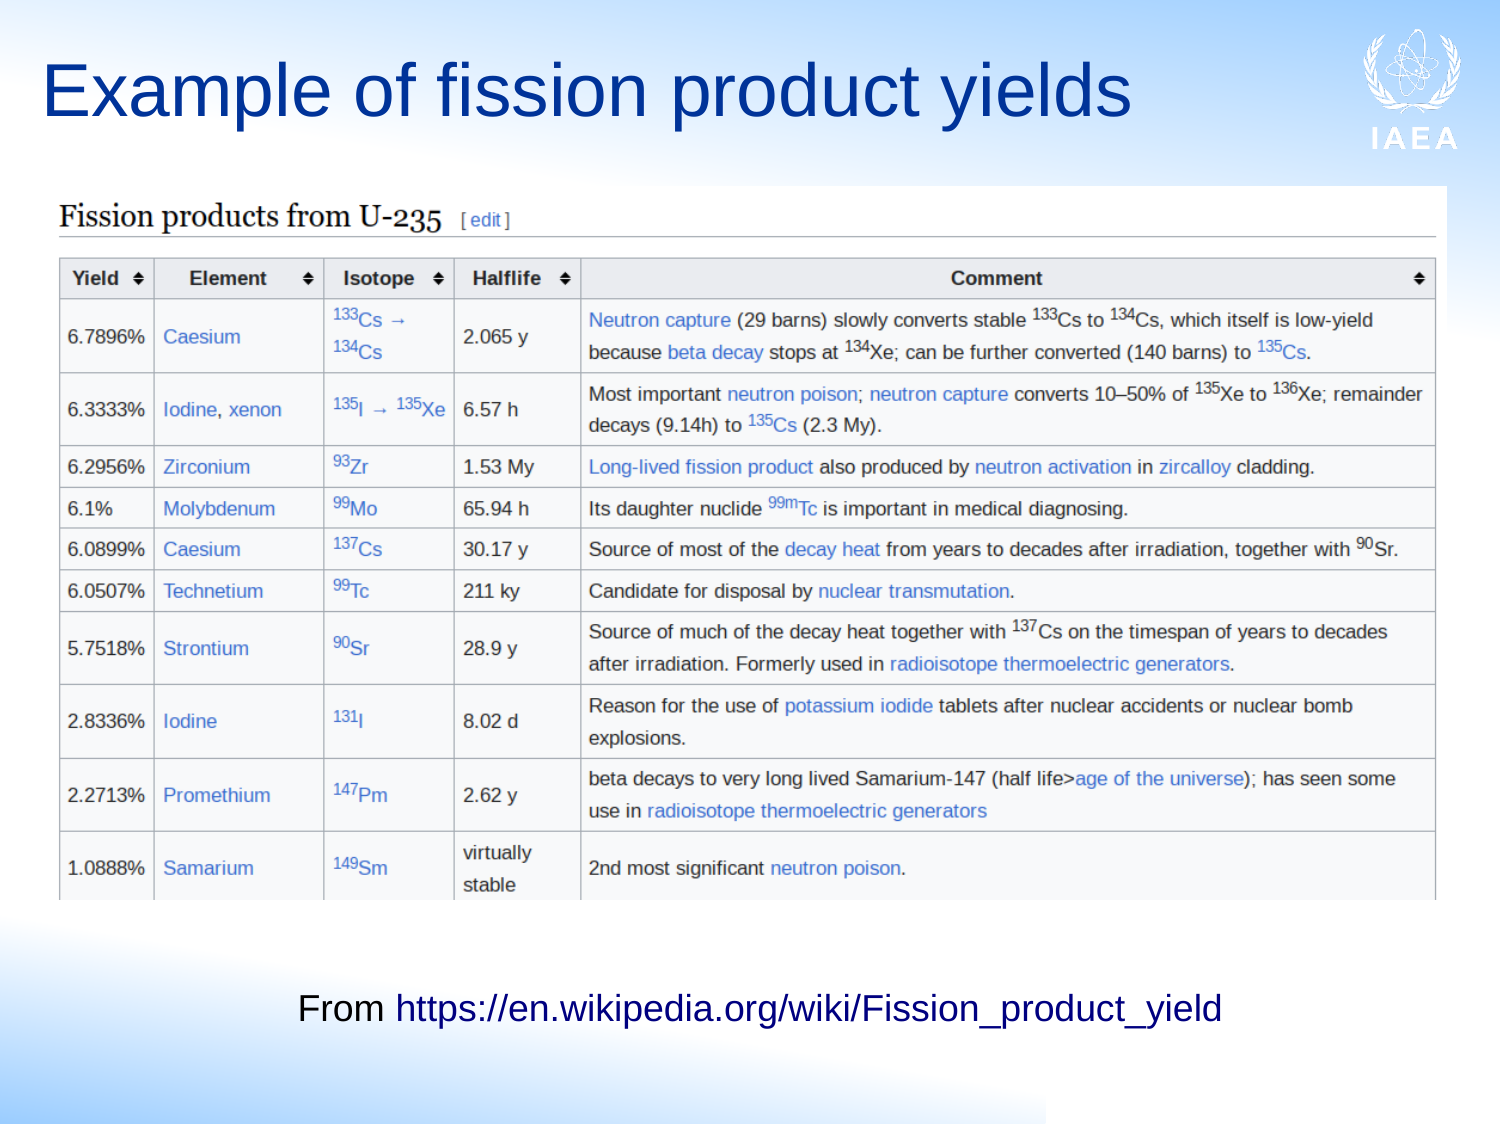

# Example of fission product yields
From https://en.wikipedia.org/wiki/Fission_product_yield